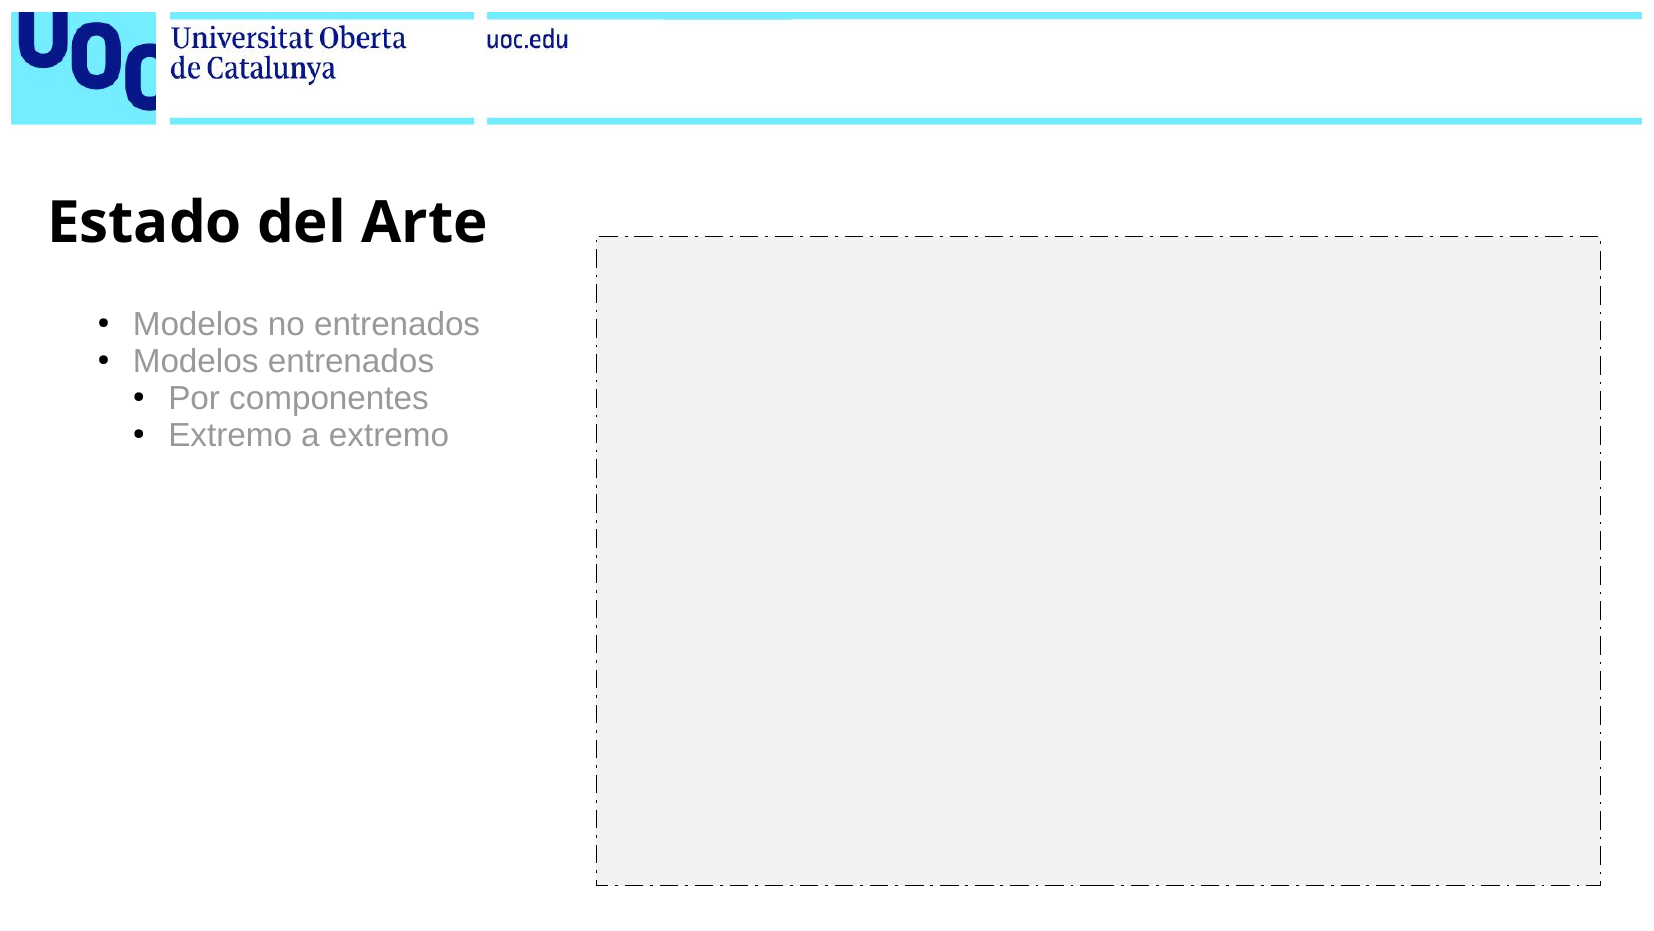

Estado del Arte
Modelos no entrenados
Modelos entrenados
Por componentes
Extremo a extremo